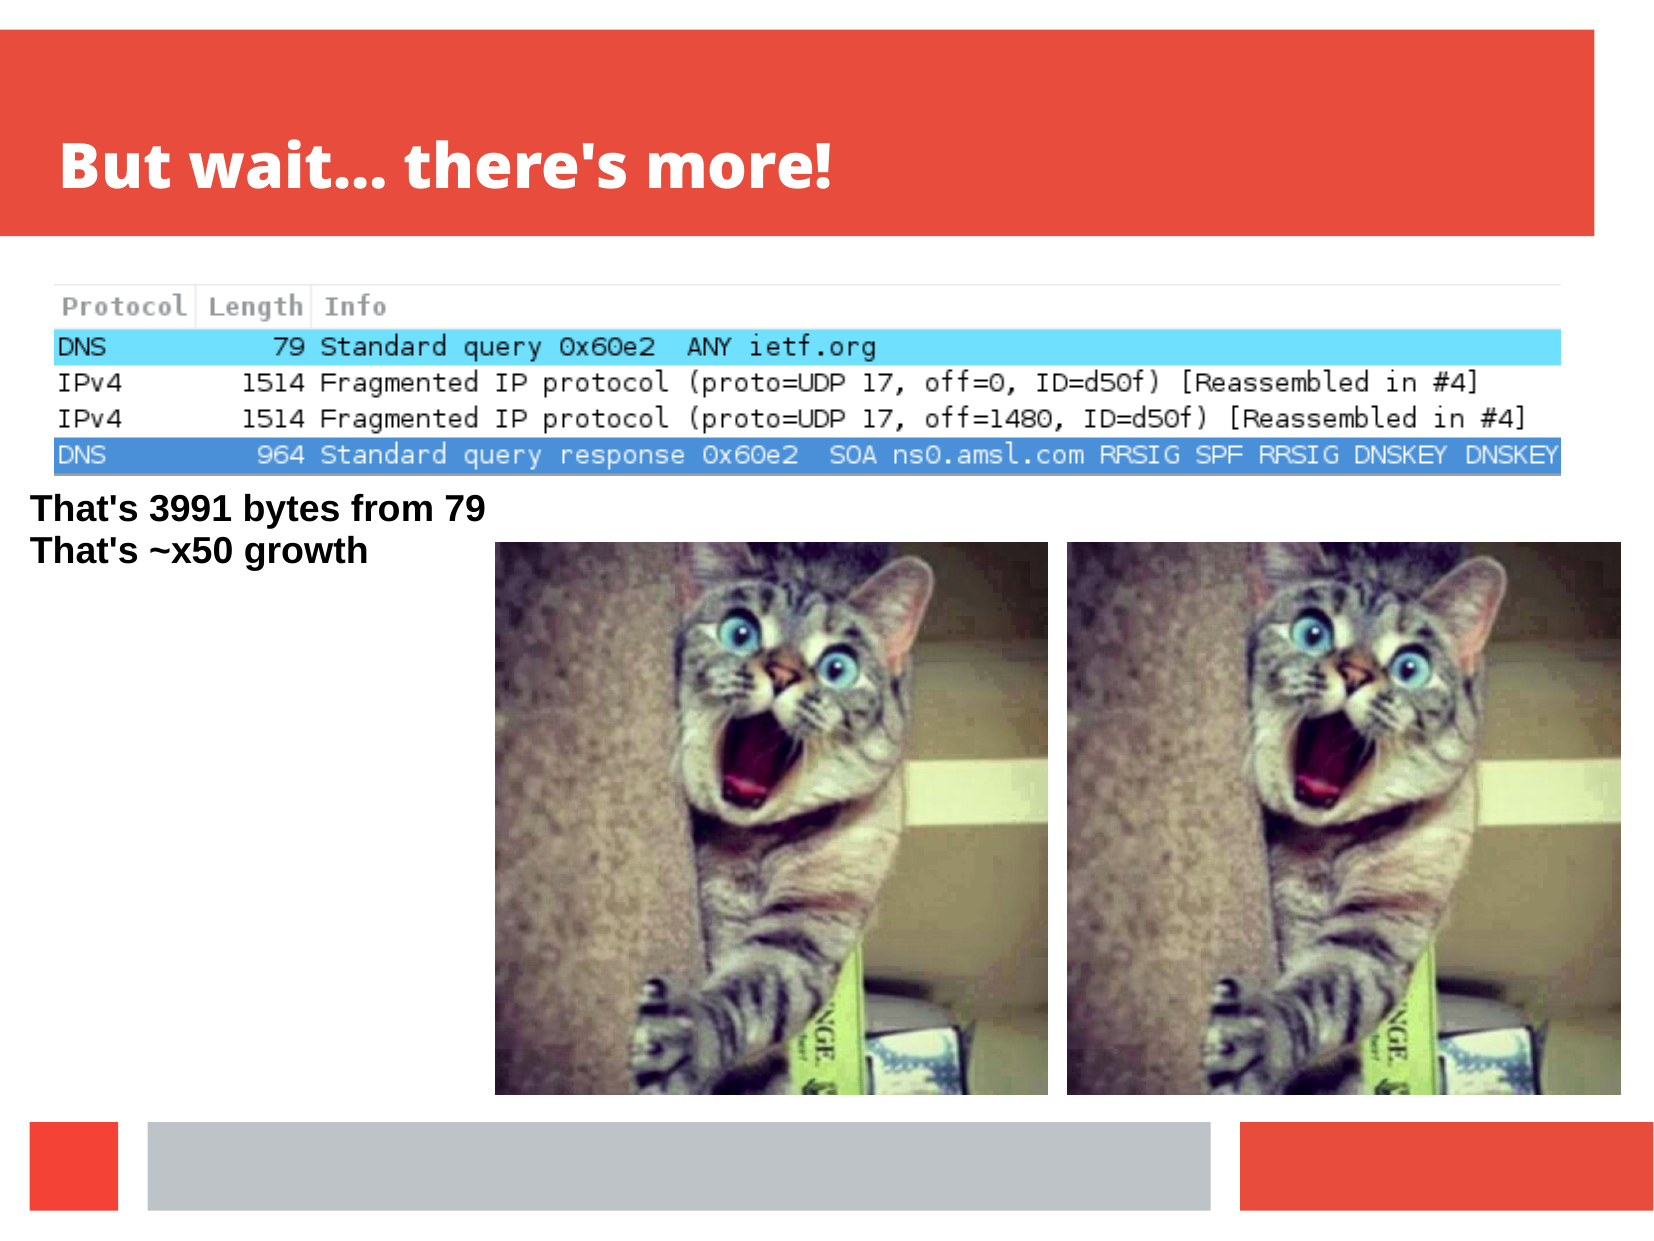

# But wait… there's more!
That's 3991 bytes from 79
That's ~x50 growth